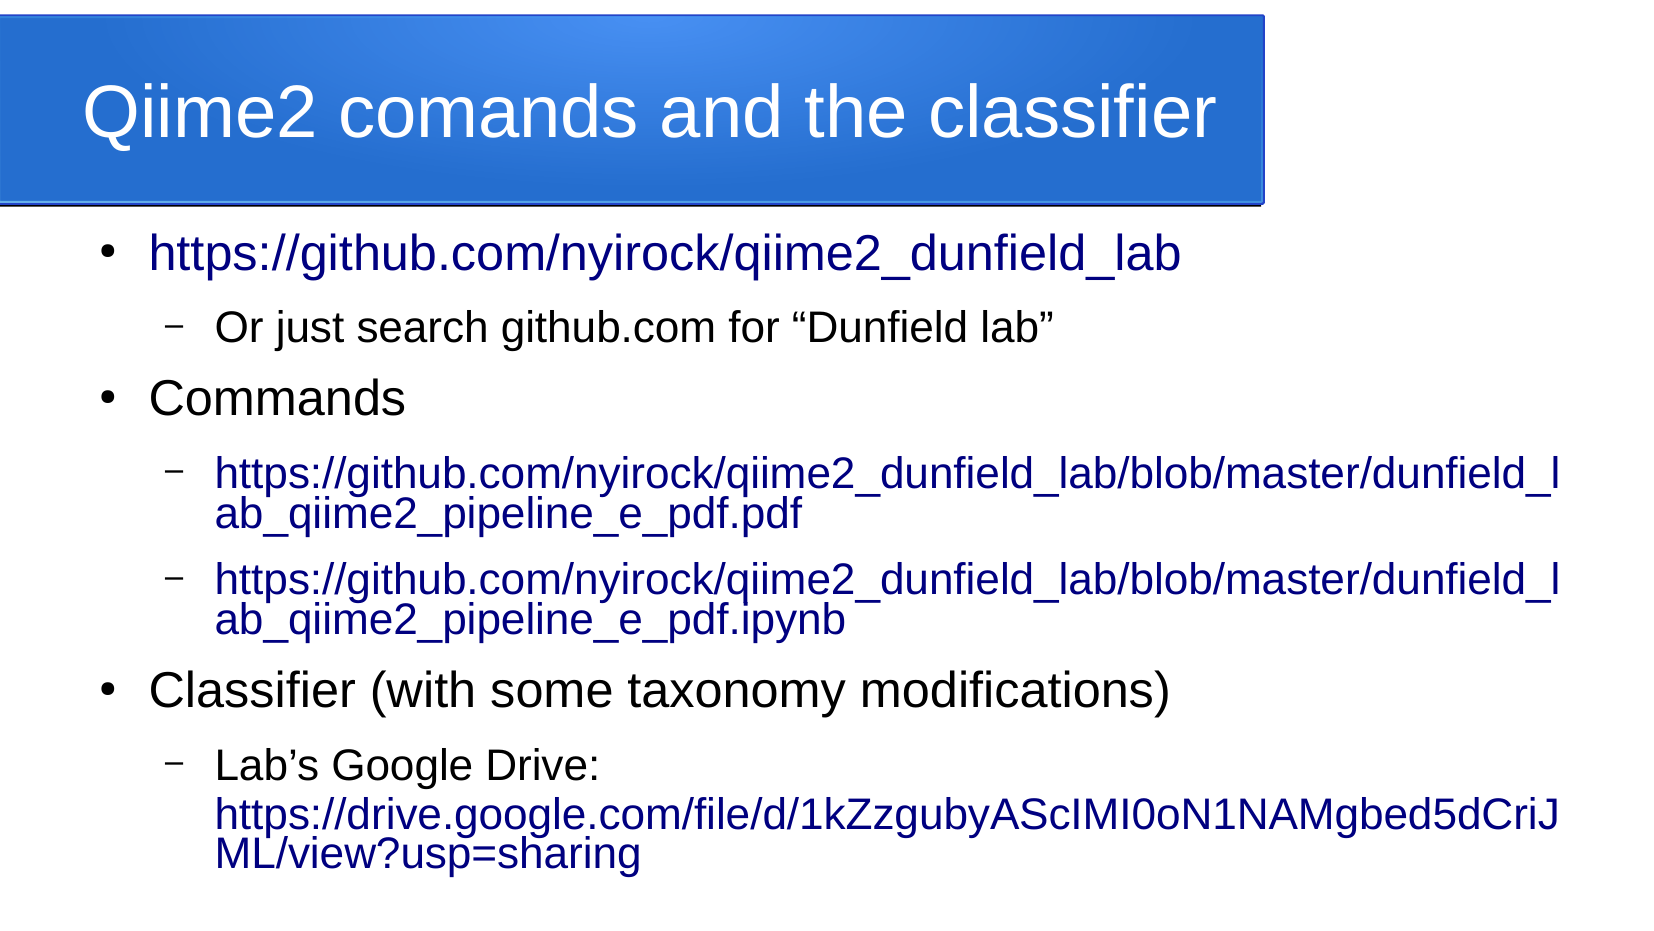

# Qiime2 comands and the classifier
https://github.com/nyirock/qiime2_dunfield_lab
Or just search github.com for “Dunfield lab”
Commands
https://github.com/nyirock/qiime2_dunfield_lab/blob/master/dunfield_lab_qiime2_pipeline_e_pdf.pdf
https://github.com/nyirock/qiime2_dunfield_lab/blob/master/dunfield_lab_qiime2_pipeline_e_pdf.ipynb
Classifier (with some taxonomy modifications)
Lab’s Google Drive: https://drive.google.com/file/d/1kZzgubyAScIMI0oN1NAMgbed5dCriJML/view?usp=sharing